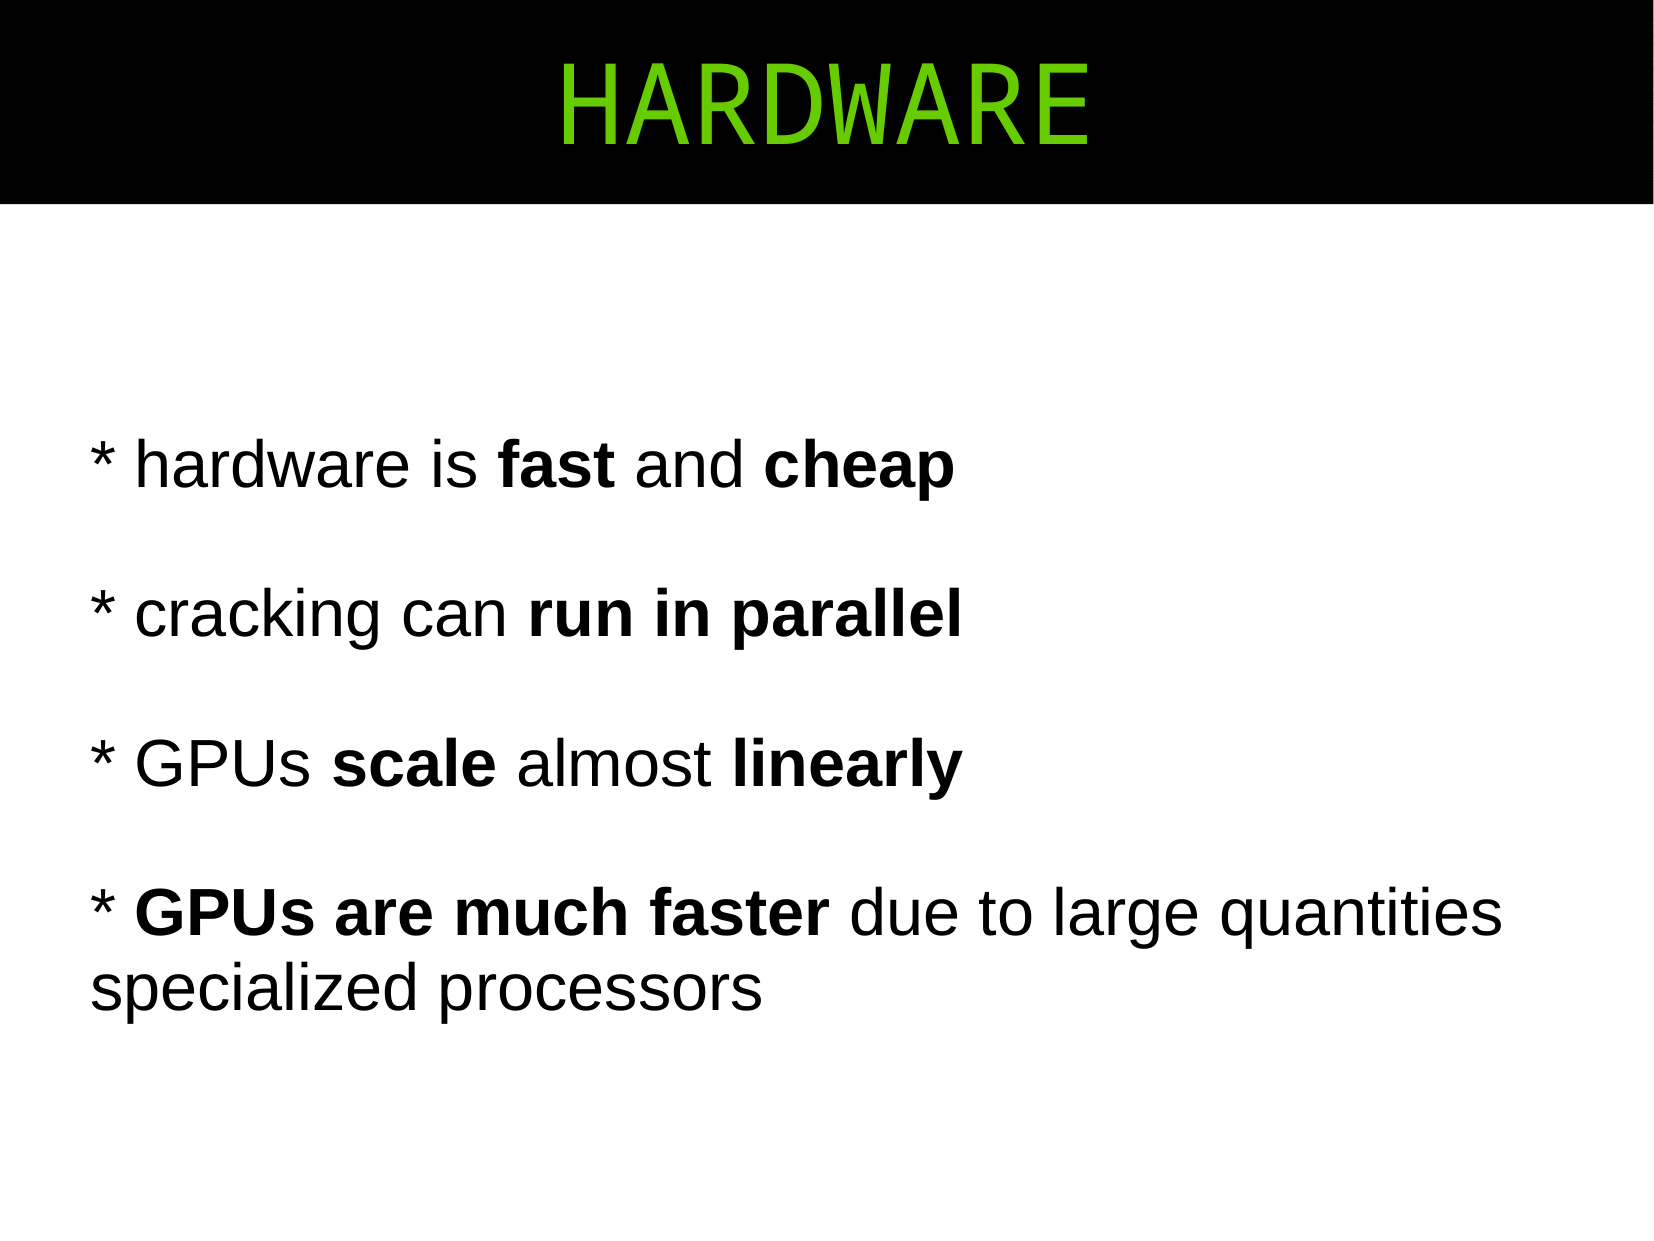

# HARDWARE
* hardware is fast and cheap
* cracking can run in parallel
* GPUs scale almost linearly
* GPUs are much faster due to large quantities specialized processors